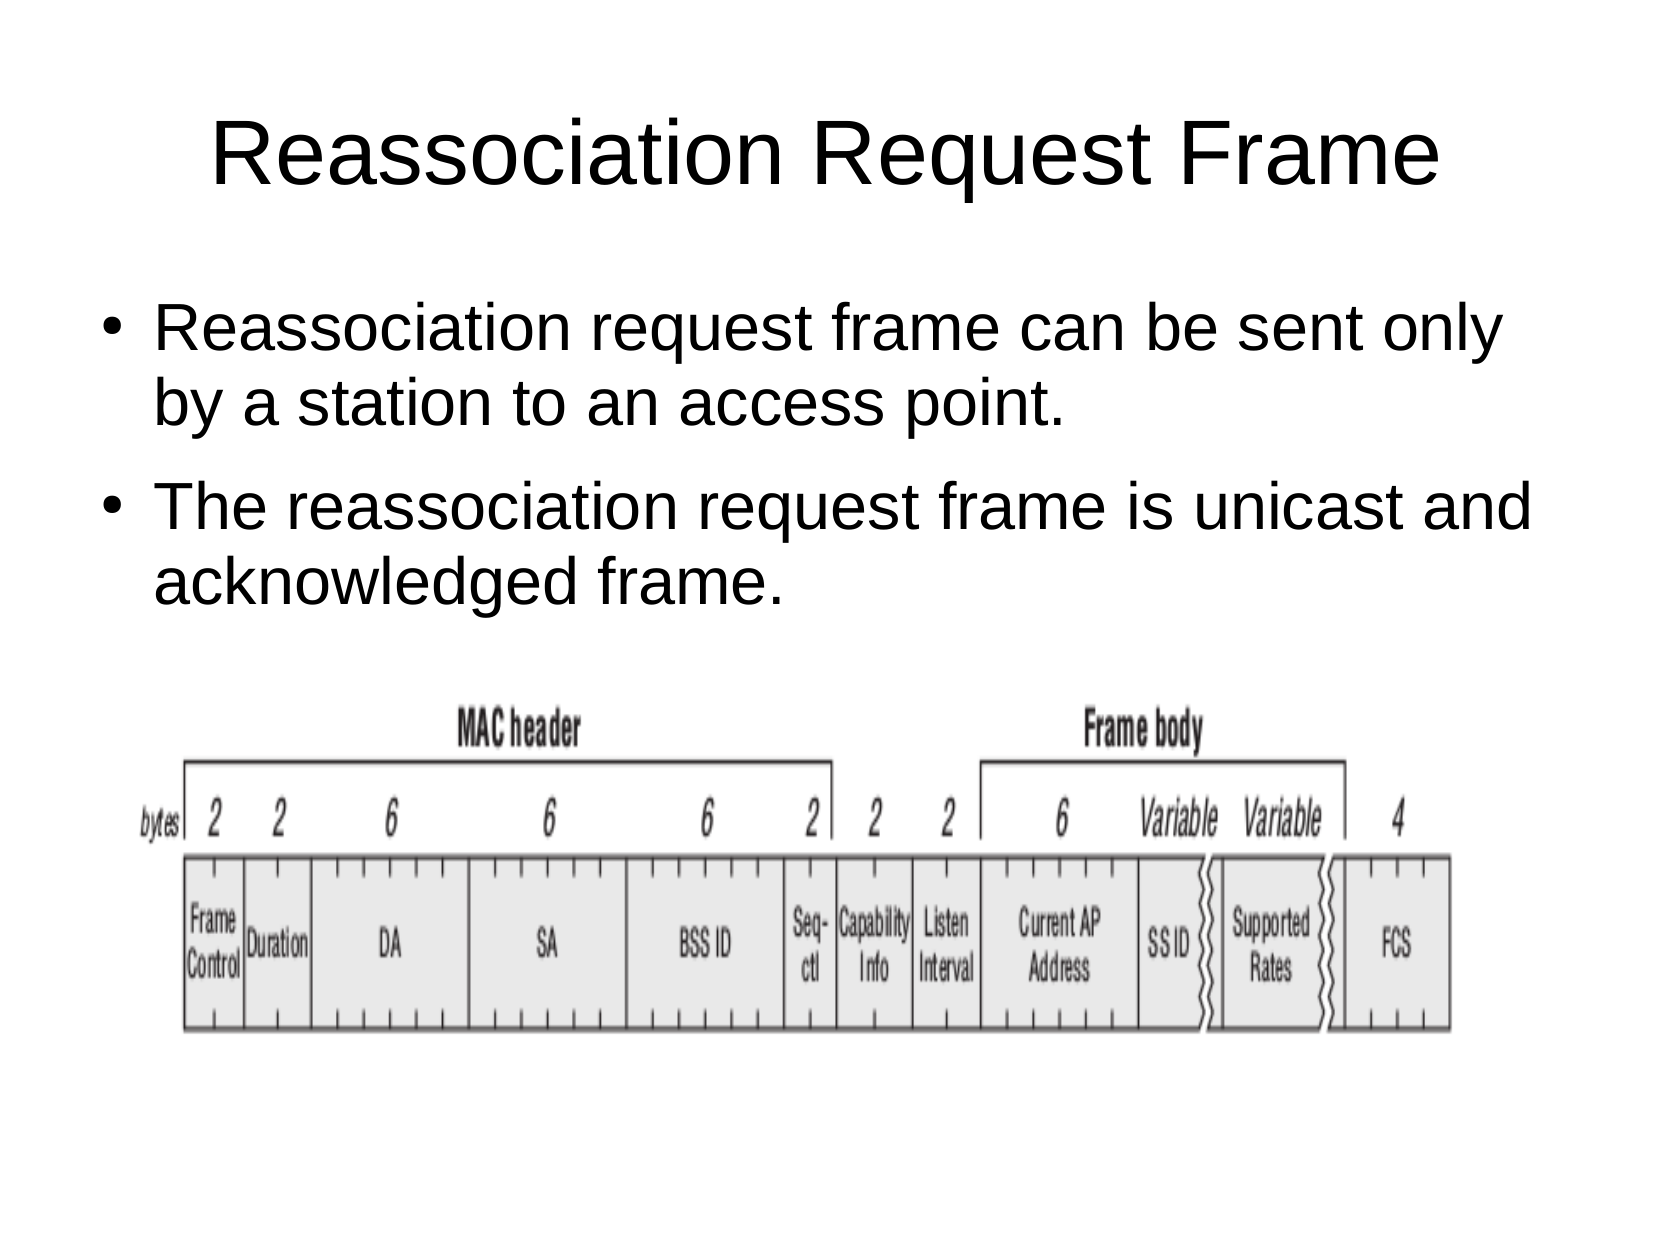

# Reassociation Request Frame
Reassociation request frame can be sent only by a station to an access point.
The reassociation request frame is unicast and acknowledged frame.